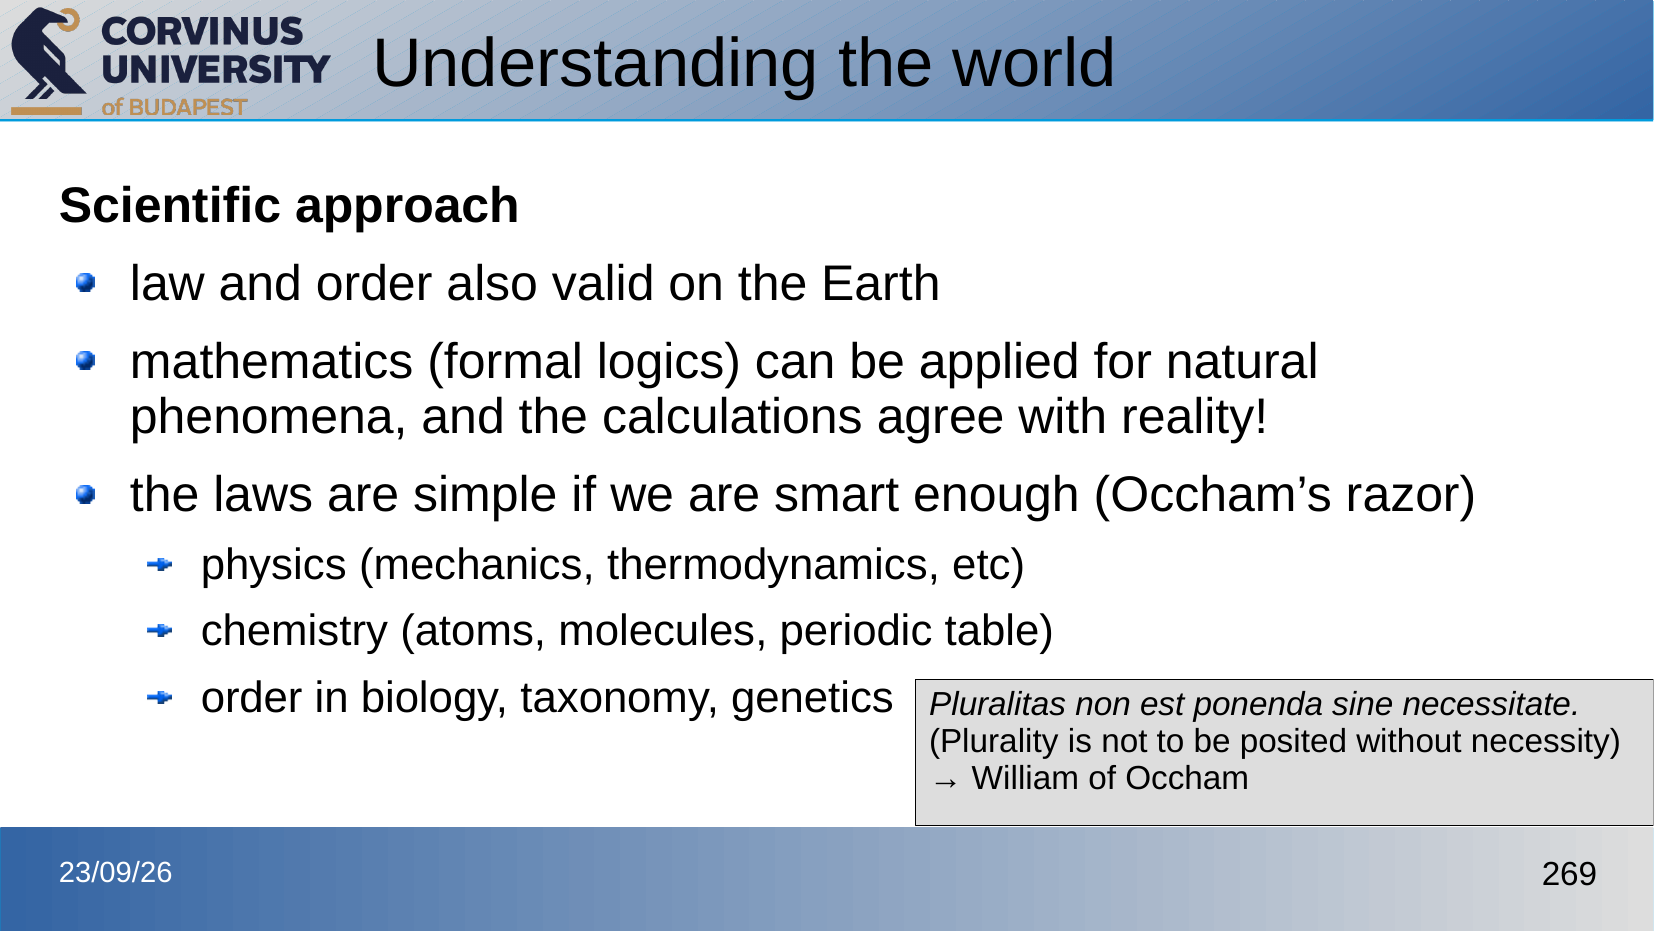

# Understanding the world
Scientific approach
law and order also valid on the Earth
mathematics (formal logics) can be applied for natural phenomena, and the calculations agree with reality!
the laws are simple if we are smart enough (Occham’s razor)
physics (mechanics, thermodynamics, etc)
chemistry (atoms, molecules, periodic table)
order in biology, taxonomy, genetics
Pluralitas non est ponenda sine necessitate.
(Plurality is not to be posited without necessity)
→ William of Occham